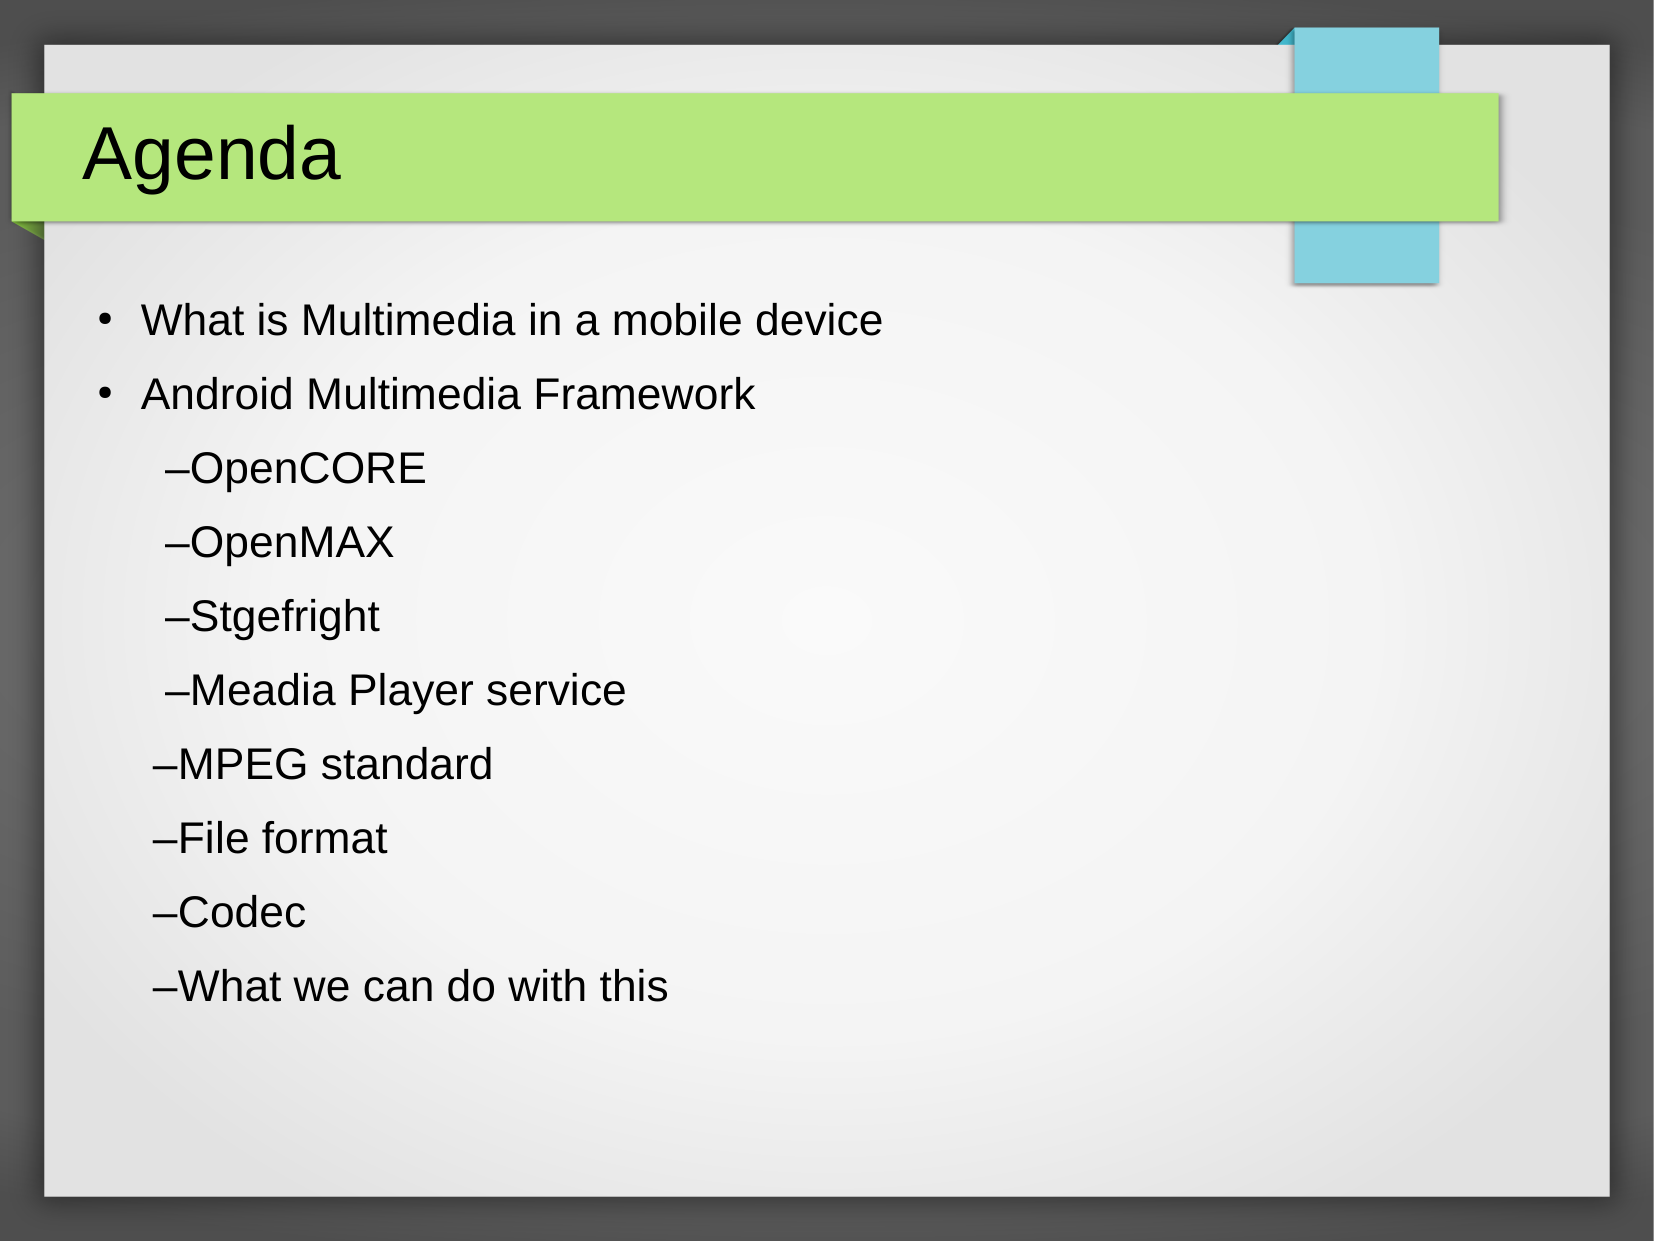

# Agenda
What is Multimedia in a mobile device
Android Multimedia Framework
 –OpenCORE
 –OpenMAX
 –Stgefright
 –Meadia Player service
 –MPEG standard
 –File format
 –Codec
 –What we can do with this